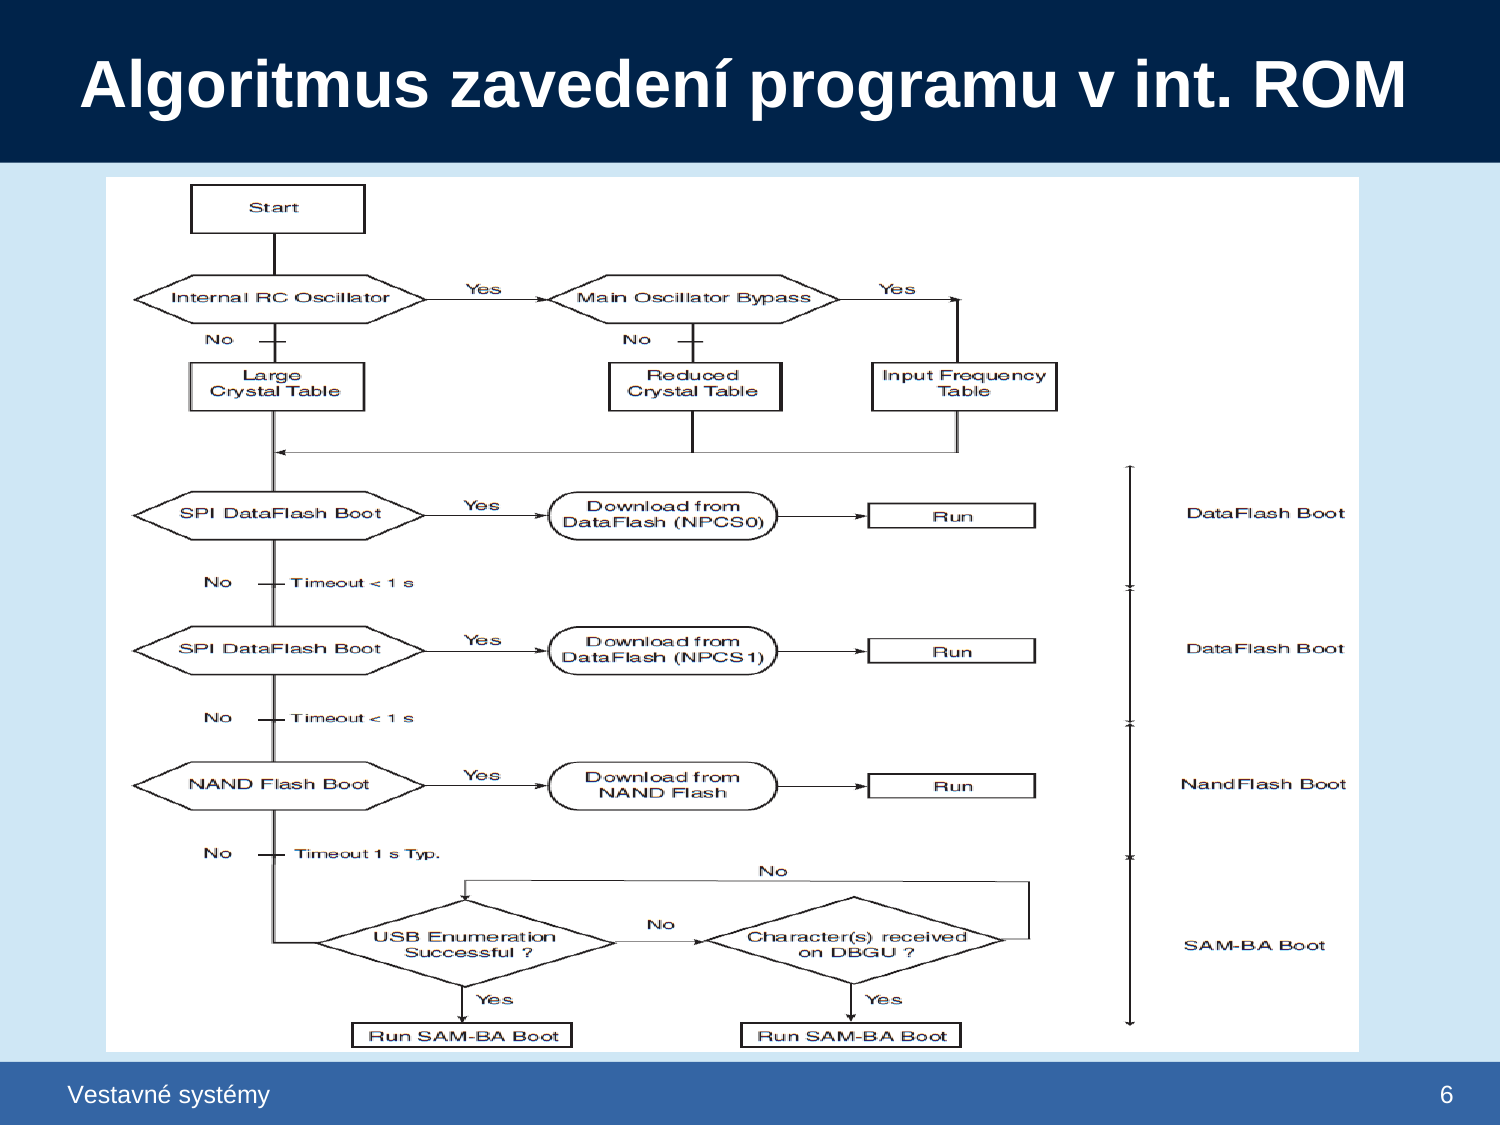

# Algoritmus zavedení programu v int. ROM